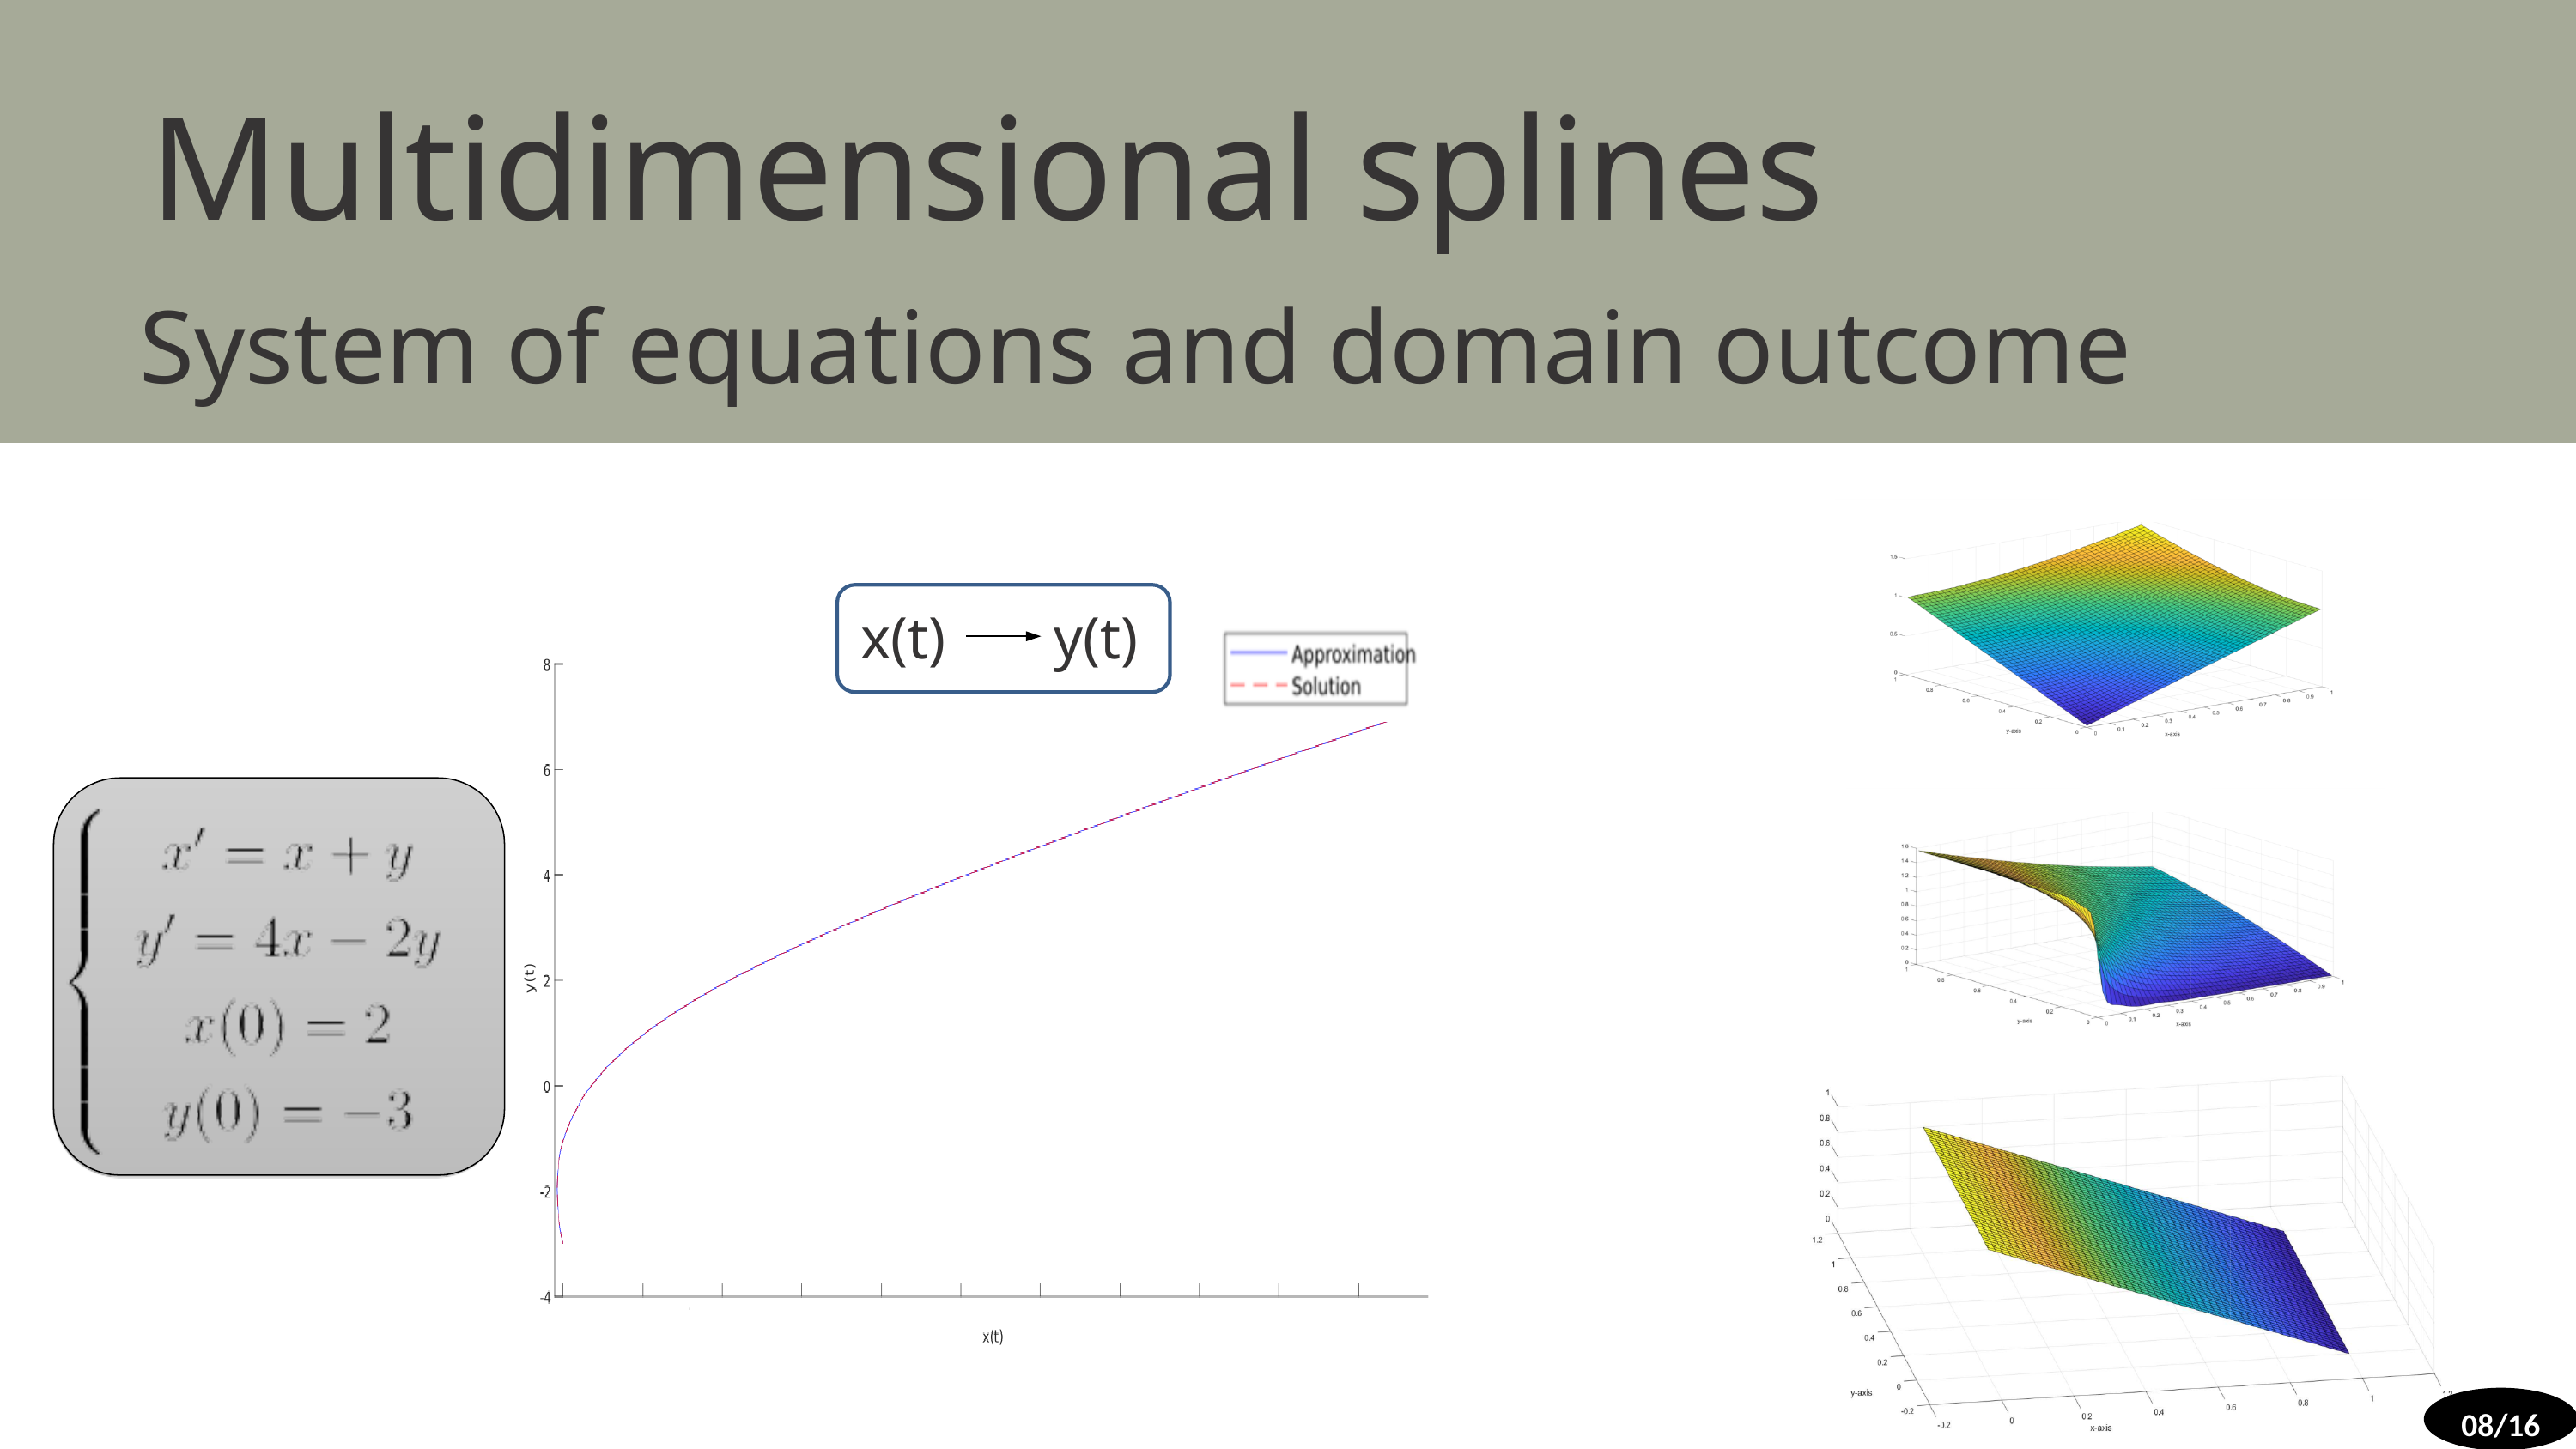

Multidimensional splines
System of equations and domain outcome
x(t)
y(t)
08/16